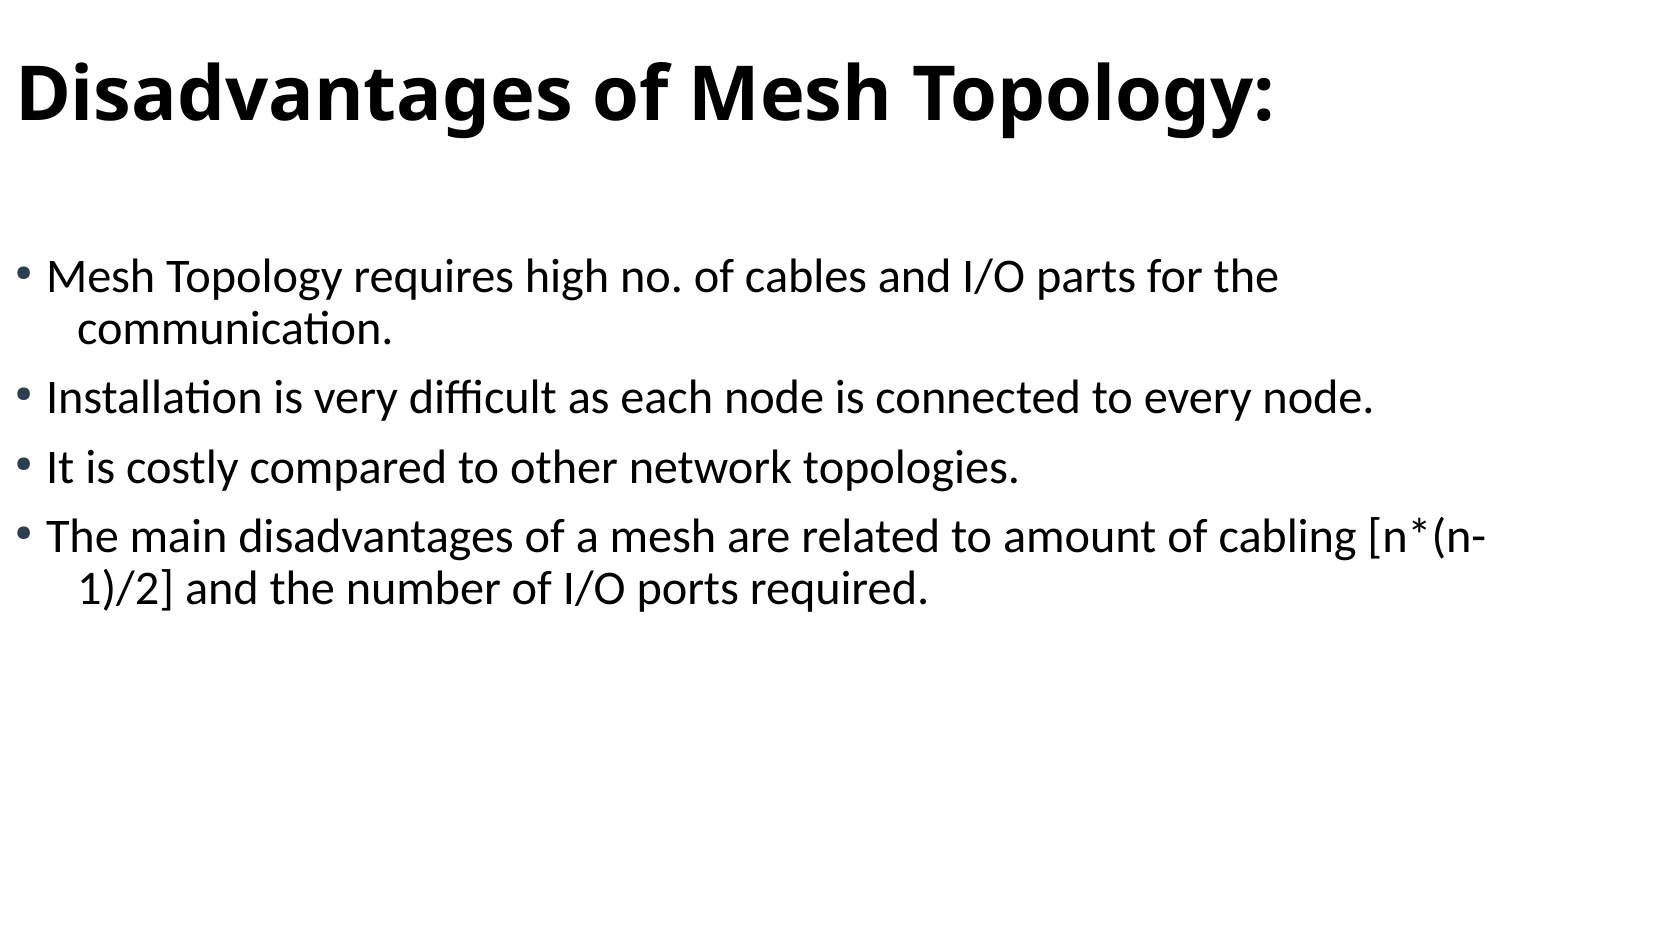

# Disadvantages of Mesh Topology:
Mesh Topology requires high no. of cables and I/O parts for the communication.
Installation is very difficult as each node is connected to every node.
It is costly compared to other network topologies.
The main disadvantages of a mesh are related to amount of cabling [n*(n-1)/2] and the number of I/O ports required.